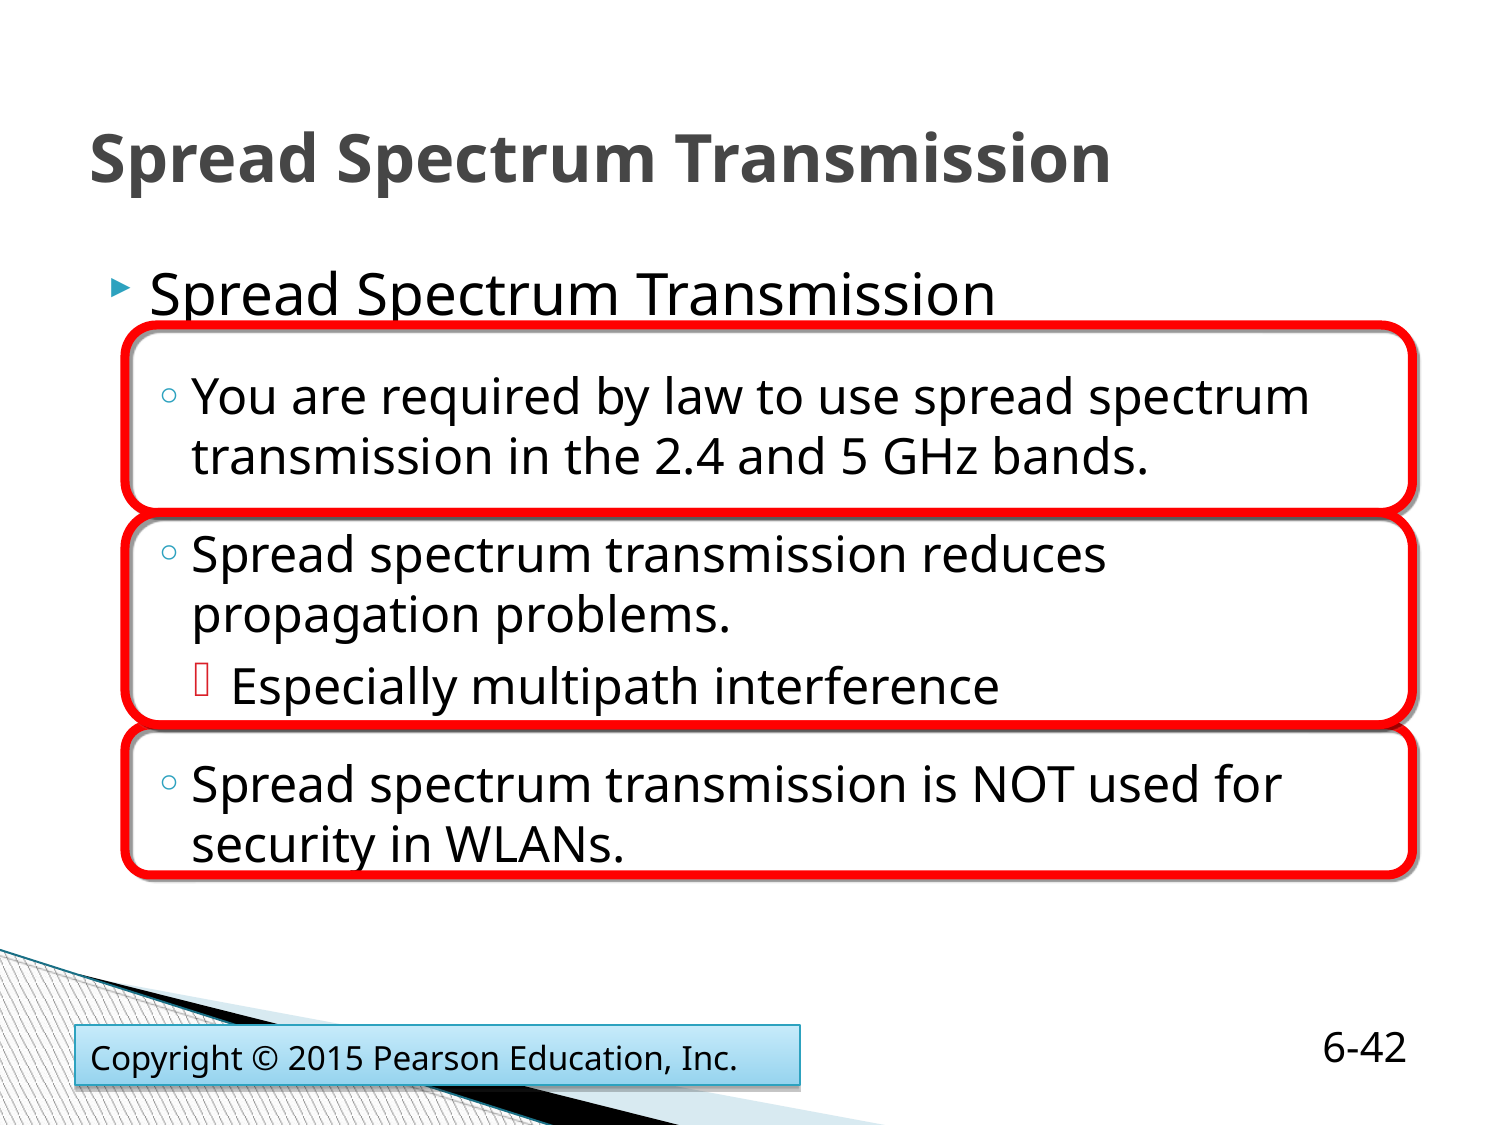

Spread Spectrum Transmission
# Spread Spectrum Transmission
You are required by law to use spread spectrum transmission in the 2.4 and 5 GHz bands.
Spread spectrum transmission reduces propagation problems.
Especially multipath interference
Spread spectrum transmission is NOT used for security in WLANs.
Copyright © 2015 Pearson Education, Inc.